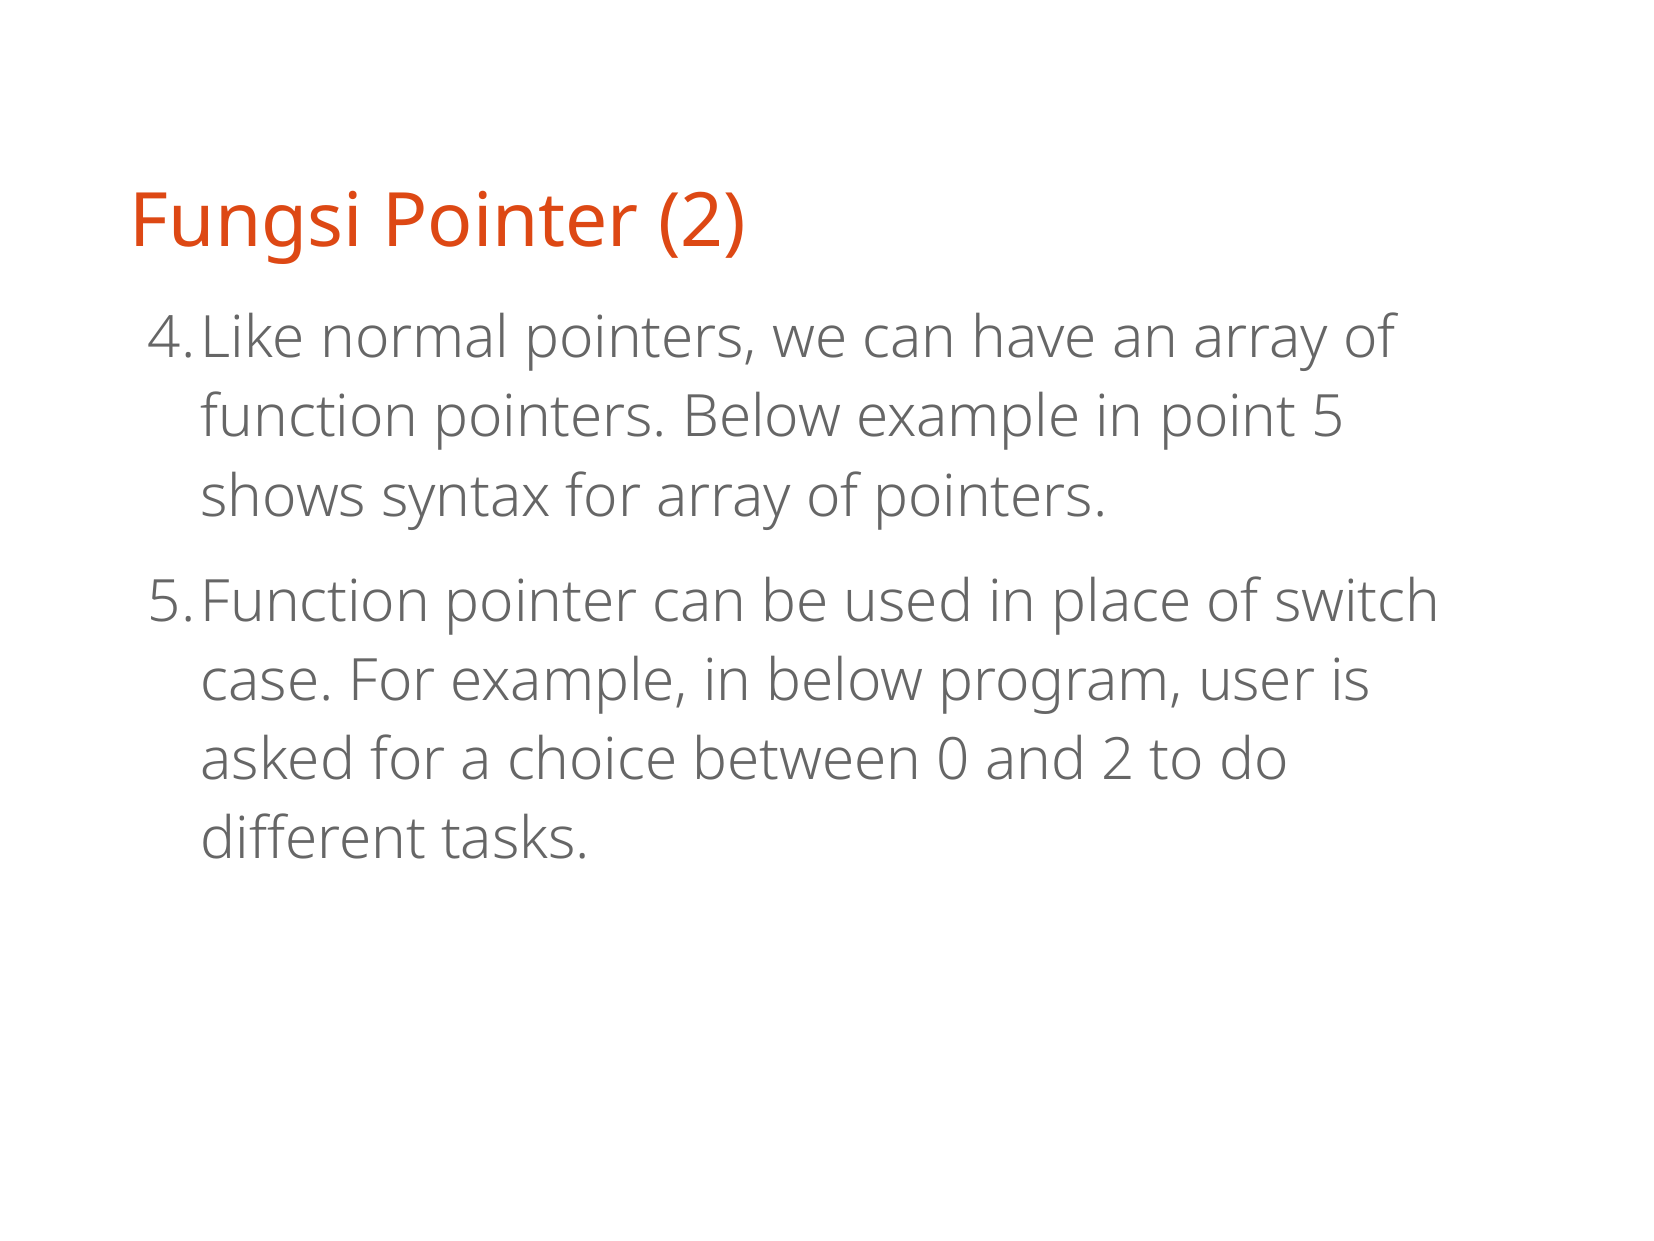

# Fungsi Pointer (2)
Like normal pointers, we can have an array of function pointers. Below example in point 5 shows syntax for array of pointers.
Function pointer can be used in place of switch case. For example, in below program, user is asked for a choice between 0 and 2 to do different tasks.